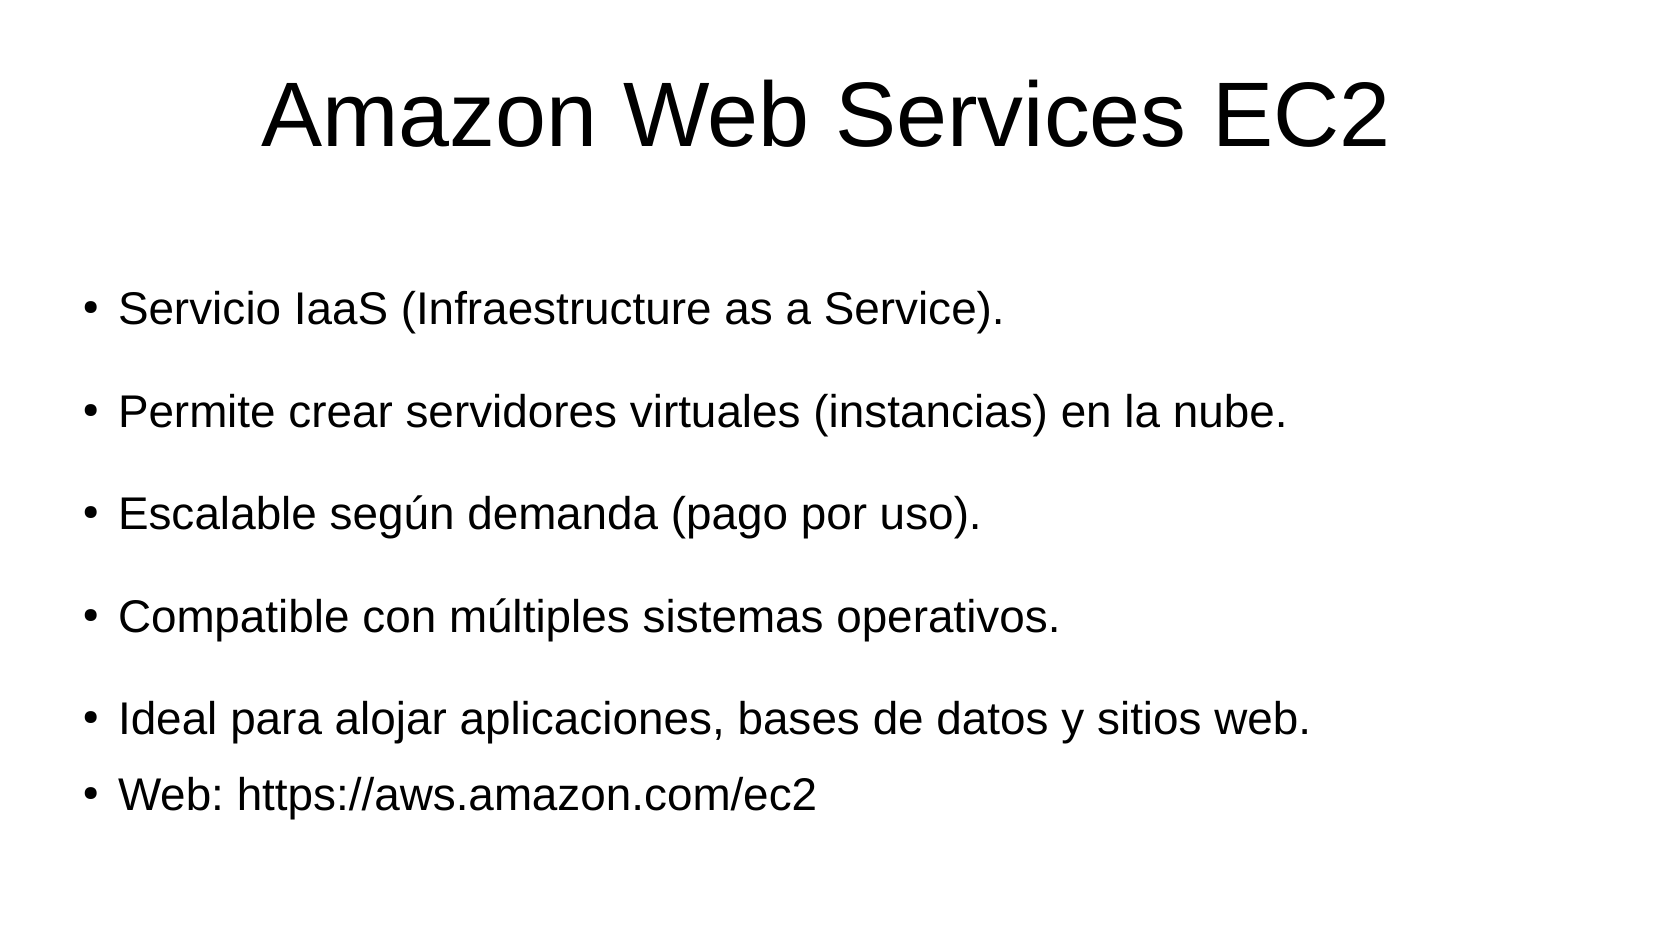

# Amazon Web Services EC2
Servicio IaaS (Infraestructure as a Service).
Permite crear servidores virtuales (instancias) en la nube.
Escalable según demanda (pago por uso).
Compatible con múltiples sistemas operativos.
Ideal para alojar aplicaciones, bases de datos y sitios web.
Web: https://aws.amazon.com/ec2